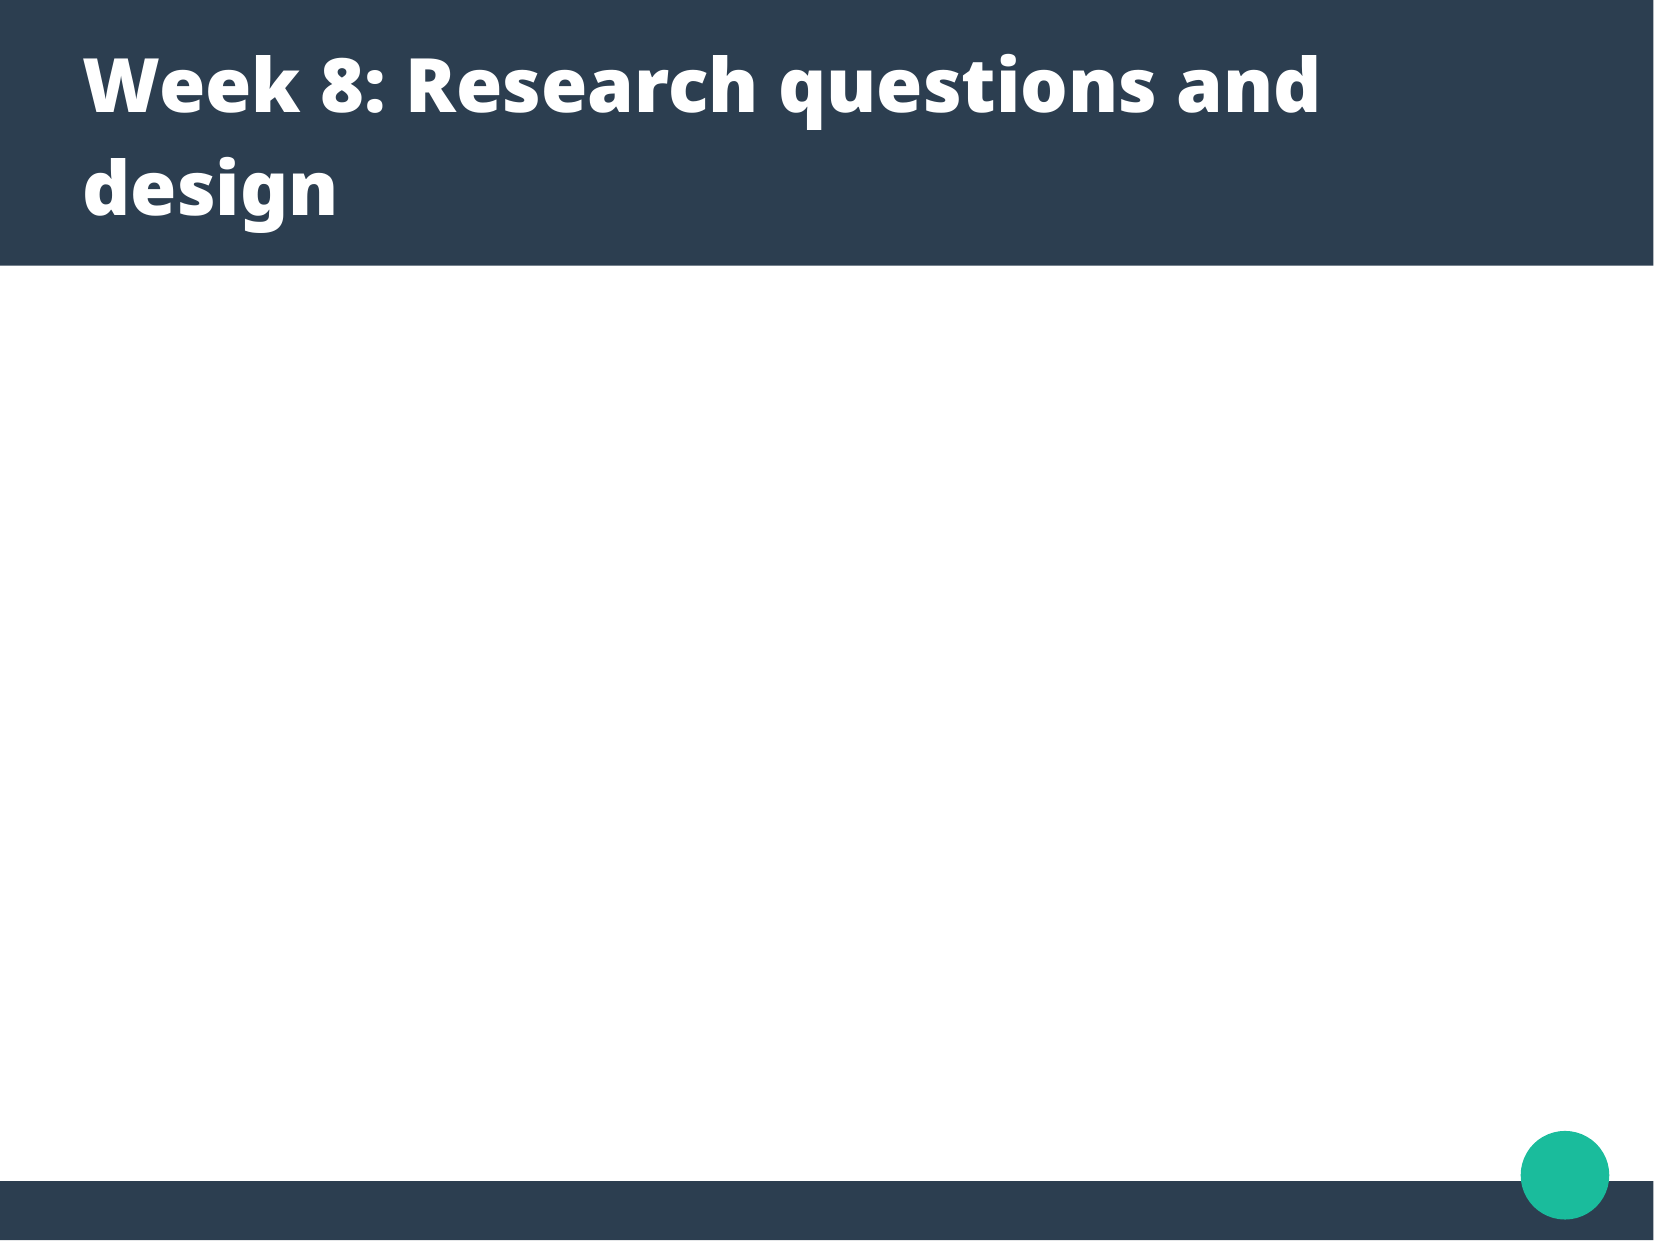

# Week 8: Research questions and design
The method of 'writing the implosion':